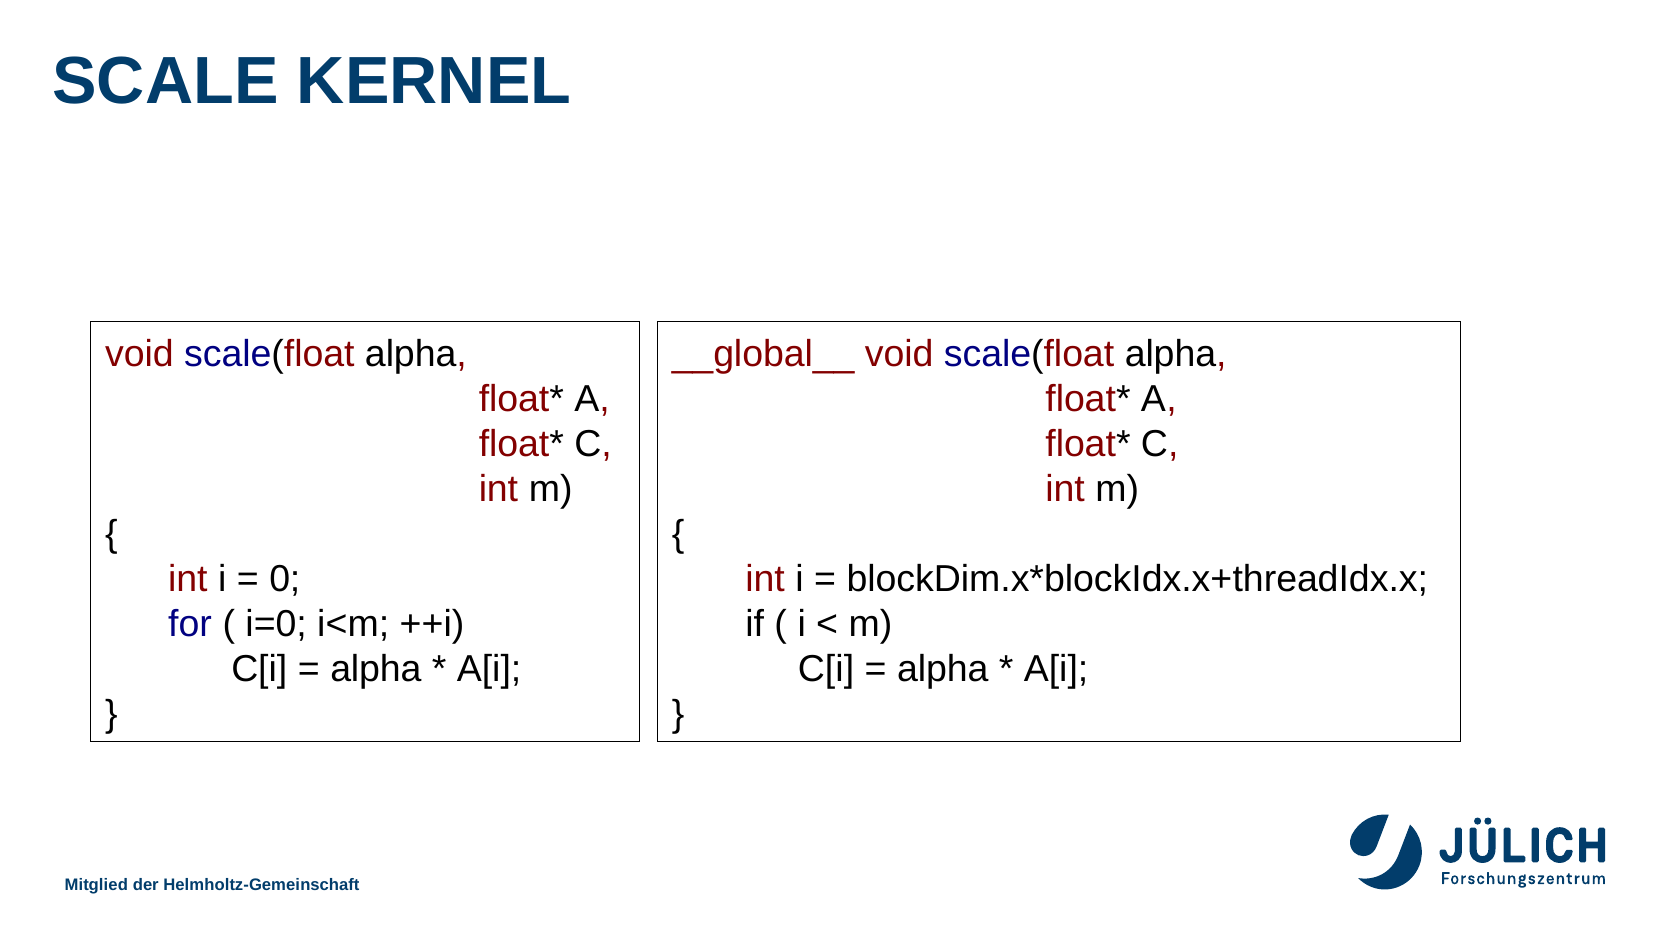

# Scale Kernel
void scale(float alpha,
		 float* A,
		 float* C,
		 int m)
{
 int i = 0;
 for ( i=0; i<m; ++i)
 C[i] = alpha * A[i];
}
__global__ void scale(float alpha,
		 float* A,
		 float* C,
		 int m)
{
 int i = blockDim.x*blockIdx.x+threadIdx.x;
 if ( i < m)
 C[i] = alpha * A[i];
}